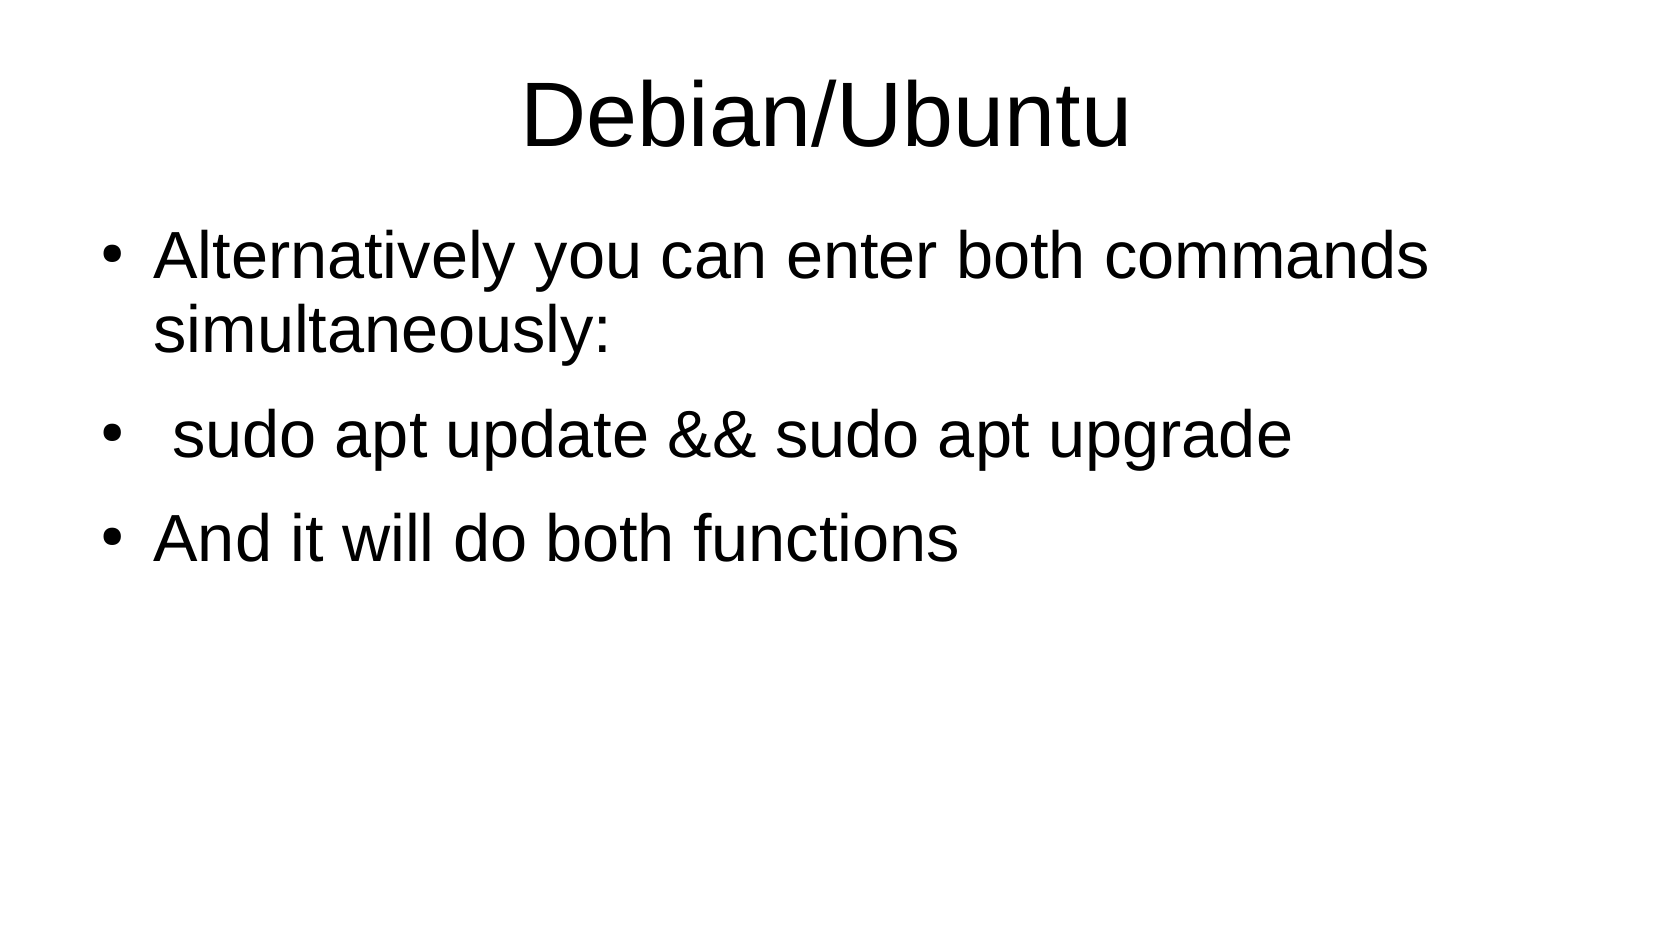

# Debian/Ubuntu
Alternatively you can enter both commands simultaneously:
 sudo apt update && sudo apt upgrade
And it will do both functions